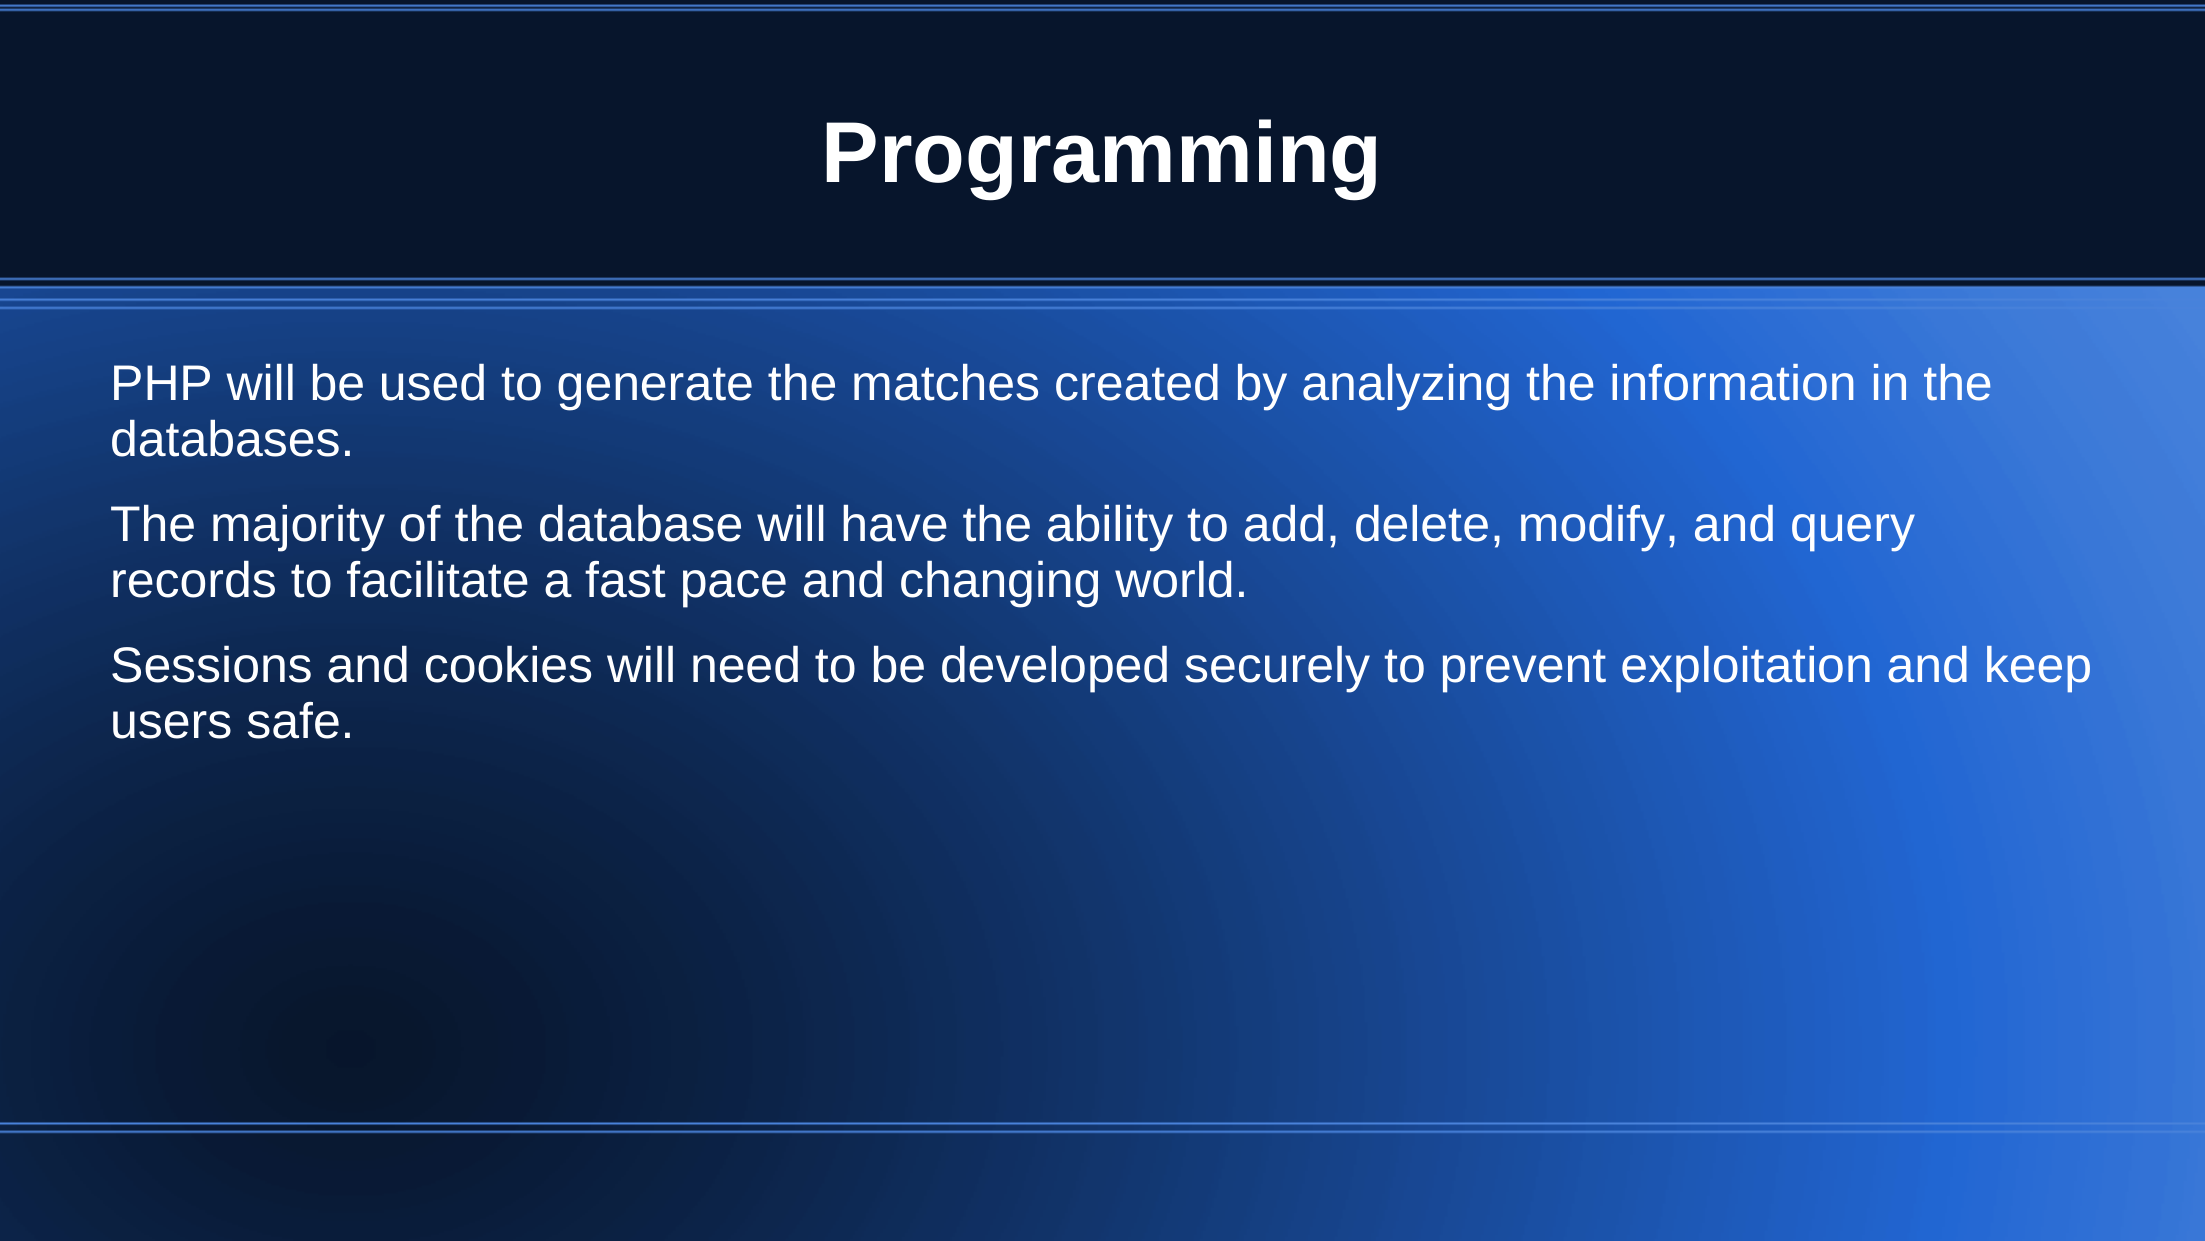

# Programming
PHP will be used to generate the matches created by analyzing the information in the databases.
The majority of the database will have the ability to add, delete, modify, and query records to facilitate a fast pace and changing world.
Sessions and cookies will need to be developed securely to prevent exploitation and keep users safe.